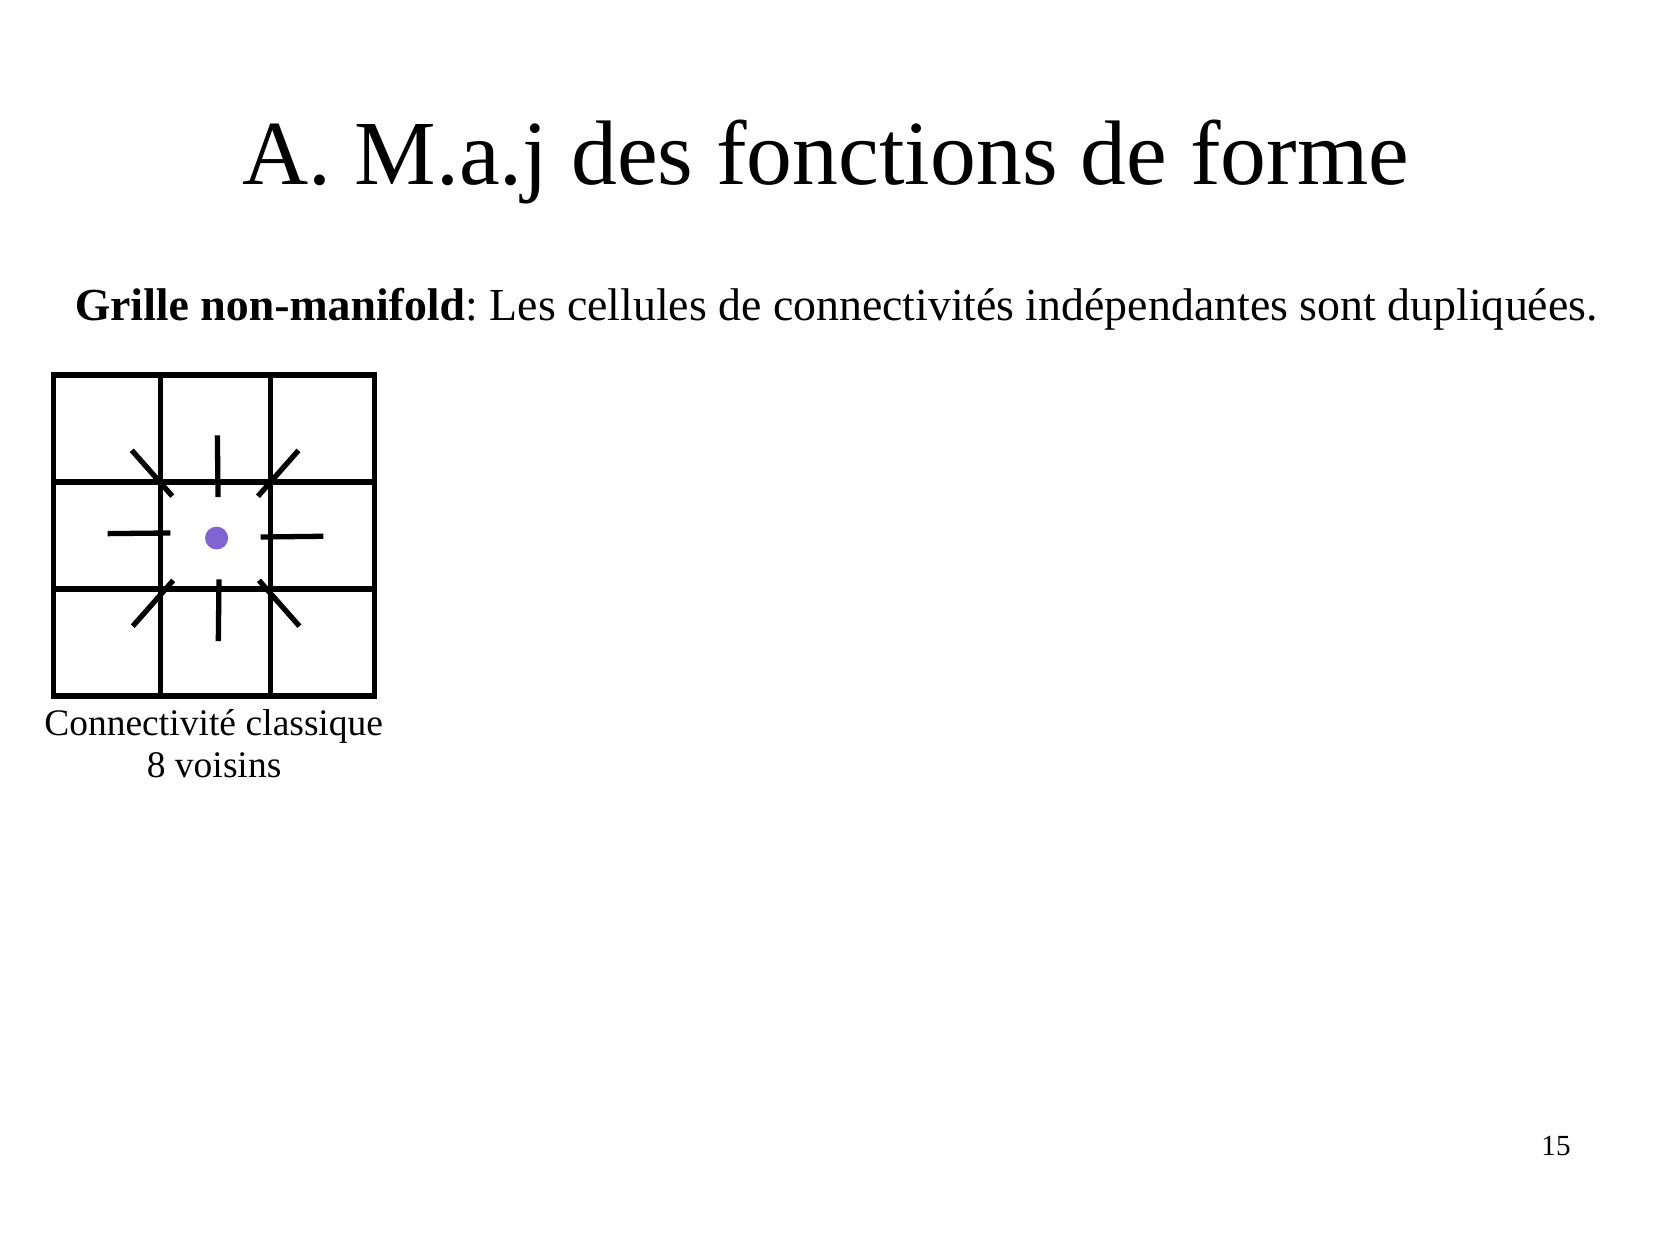

# A. M.a.j des fonctions de forme
Grille non-manifold: Les cellules de connectivités indépendantes sont dupliquées.
Connectivité classique
8 voisins
15